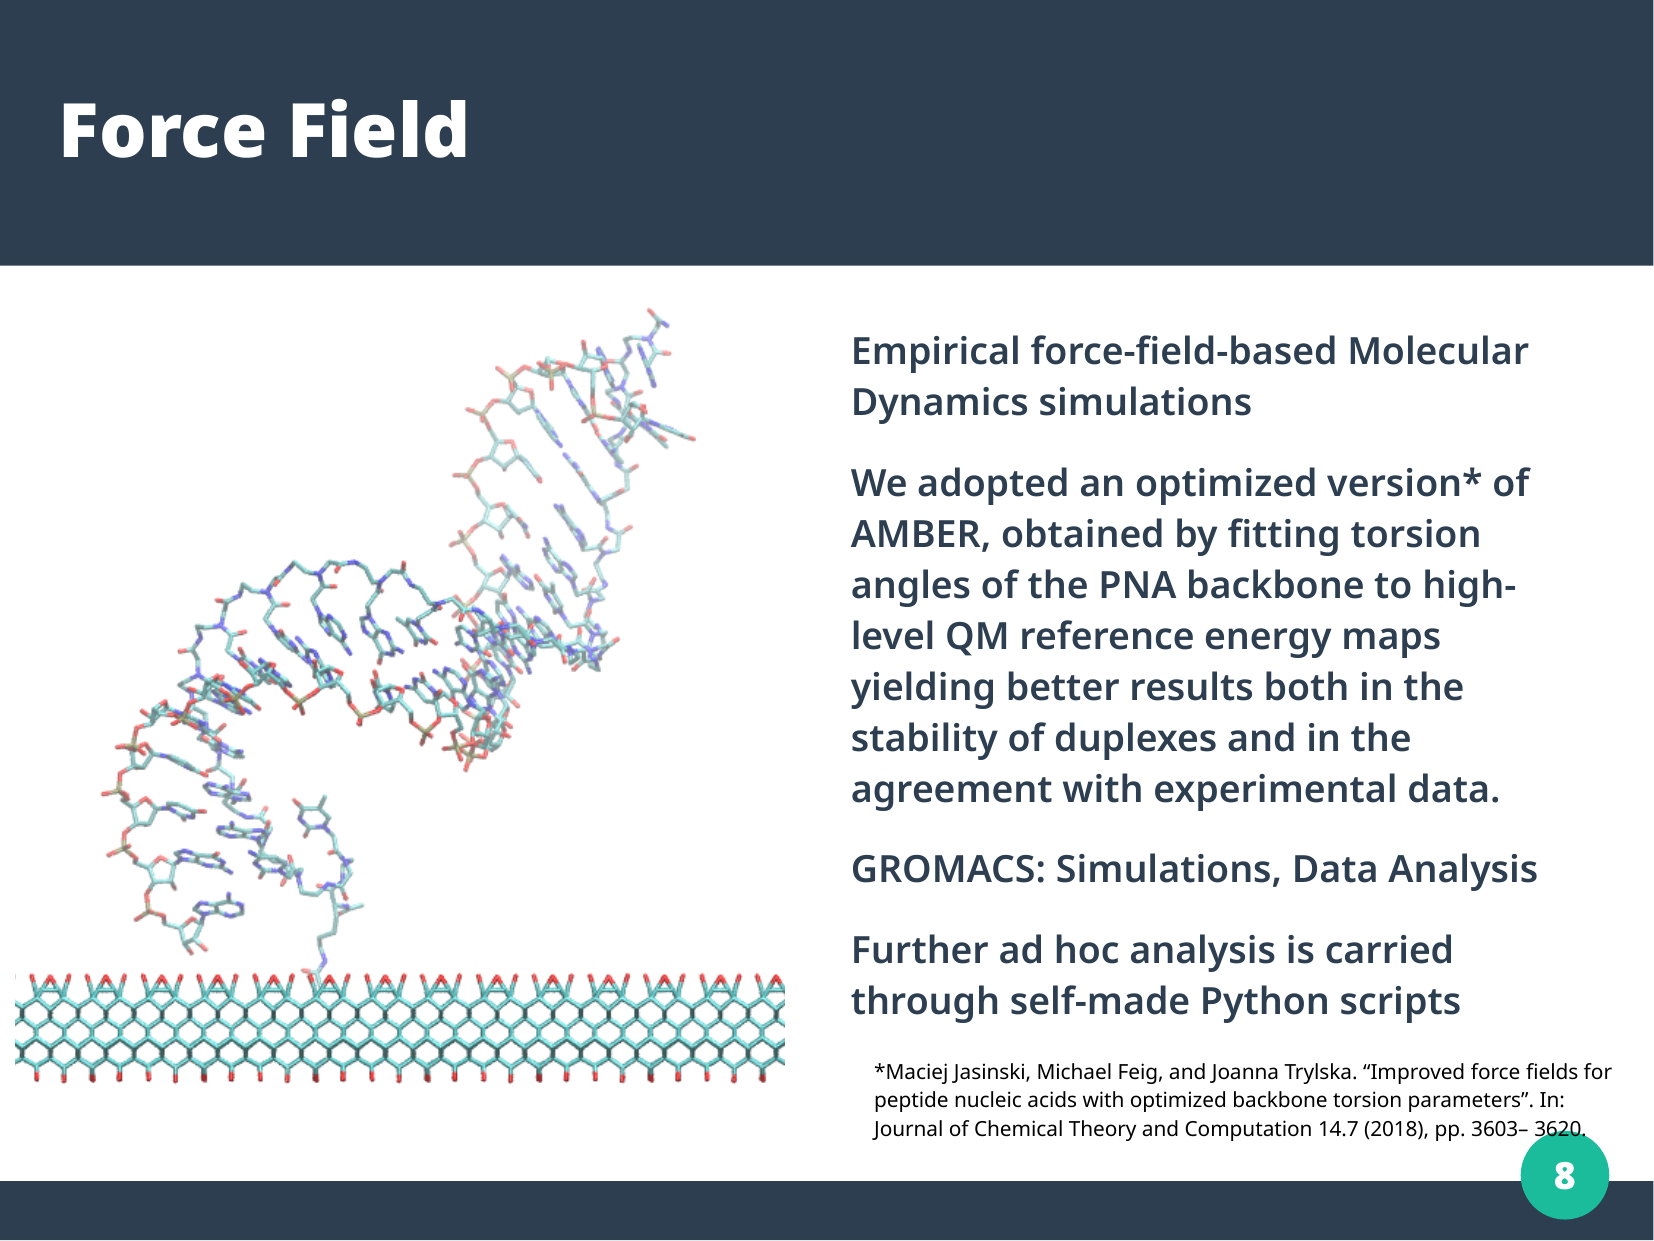

# Force Field
Empirical force-field-based Molecular Dynamics simulations
We adopted an optimized version* of AMBER, obtained by fitting torsion angles of the PNA backbone to high-level QM reference energy maps yielding better results both in the stability of duplexes and in the agreement with experimental data.
GROMACS: Simulations, Data Analysis
Further ad hoc analysis is carried through self-made Python scripts
*Maciej Jasinski, Michael Feig, and Joanna Trylska. “Improved force fields for peptide nucleic acids with optimized backbone torsion parameters”. In: Journal of Chemical Theory and Computation 14.7 (2018), pp. 3603– 3620.
8